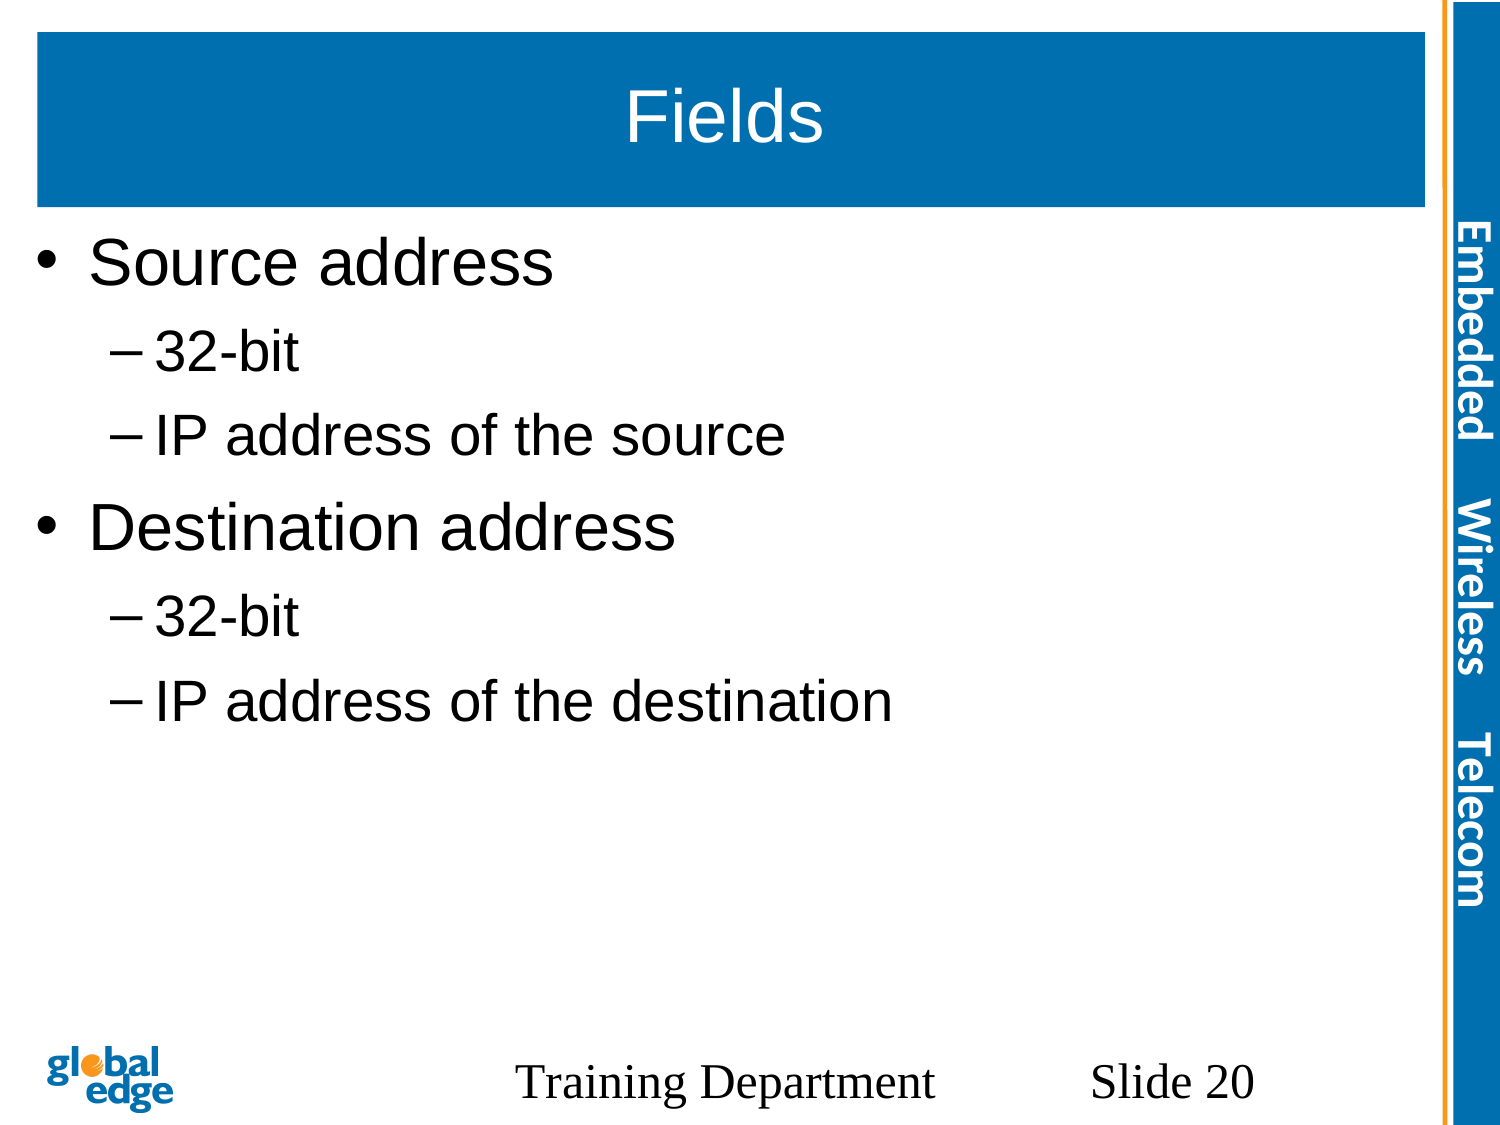

# Fields
Source address
32-bit
IP address of the source
Destination address
32-bit
IP address of the destination
20